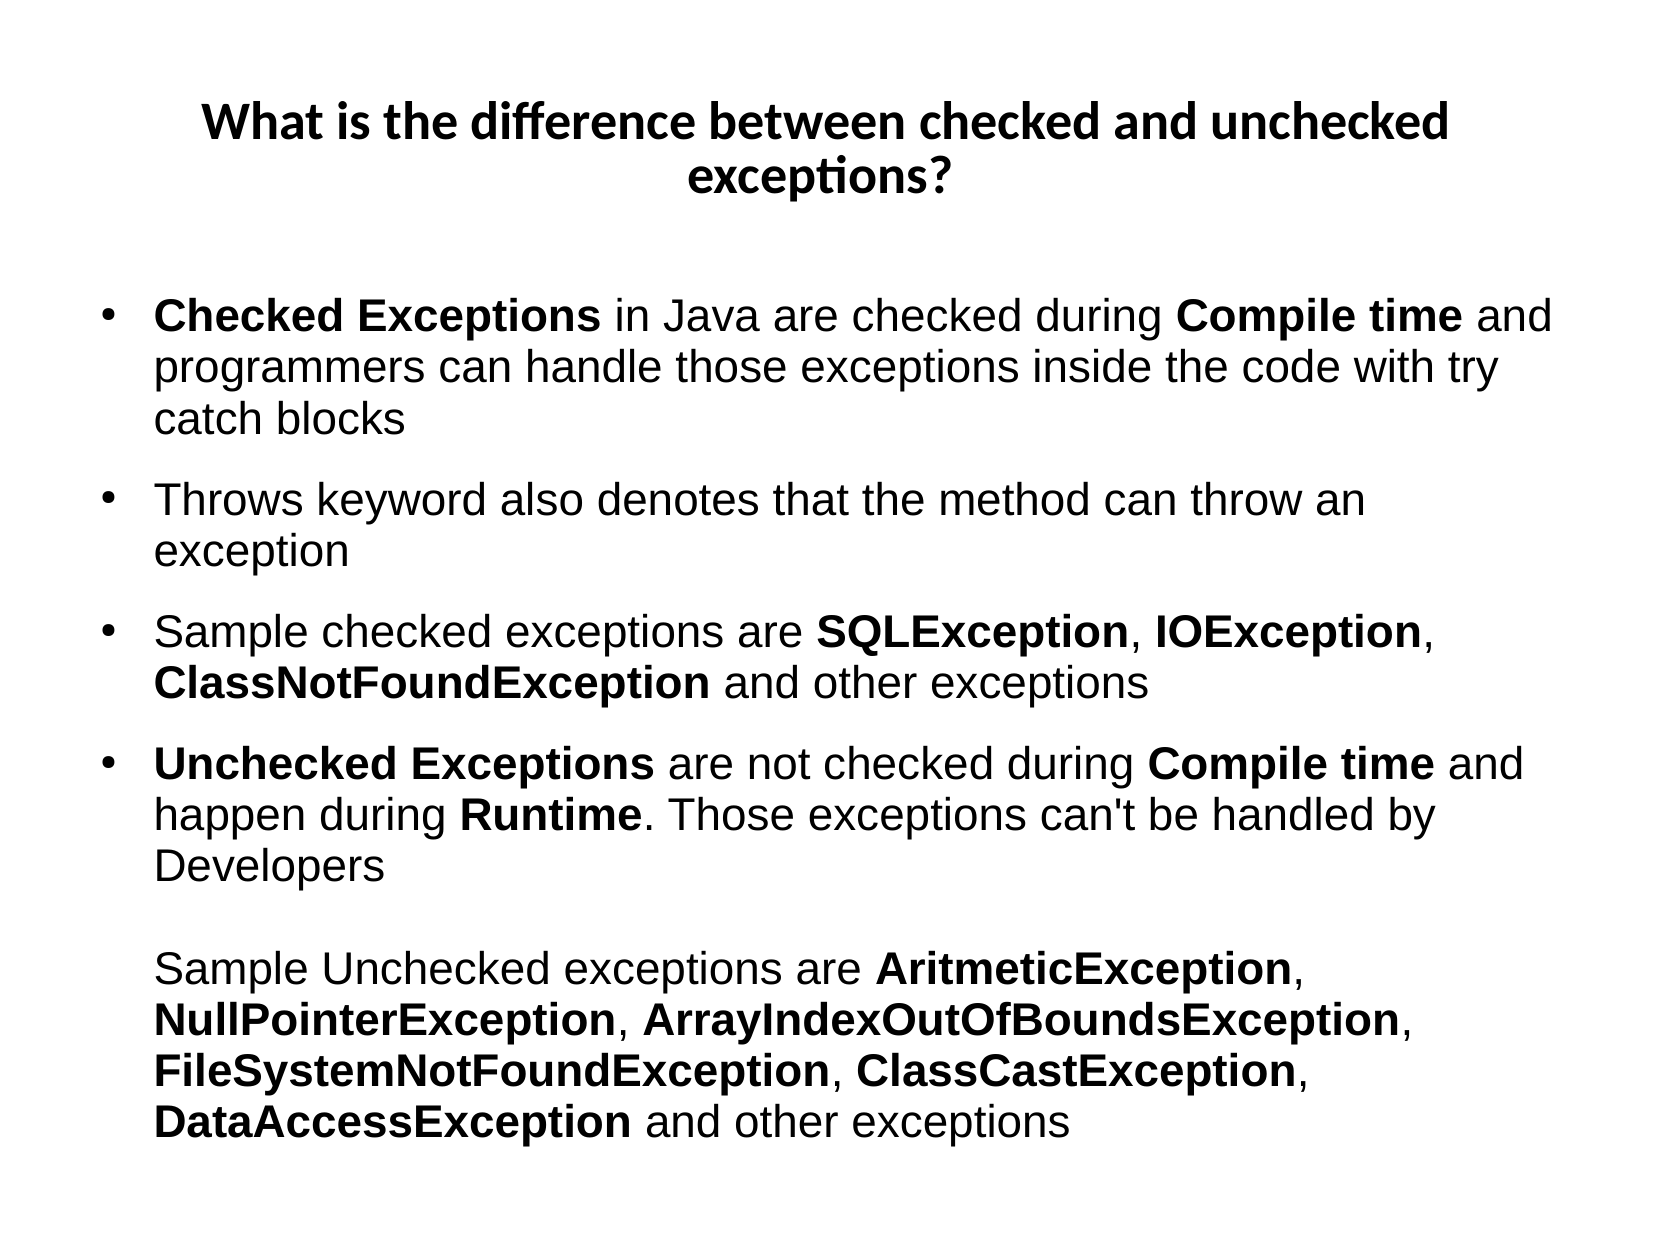

# What is the difference between checked and unchecked exceptions?
Checked Exceptions in Java are checked during Compile time and programmers can handle those exceptions inside the code with try catch blocks
Throws keyword also denotes that the method can throw an exception
Sample checked exceptions are SQLException, IOException, ClassNotFoundException and other exceptions
Unchecked Exceptions are not checked during Compile time and happen during Runtime. Those exceptions can't be handled by Developers
Sample Unchecked exceptions are AritmeticException, NullPointerException, ArrayIndexOutOfBoundsException, FileSystemNotFoundException, ClassCastException, DataAccessException and other exceptions